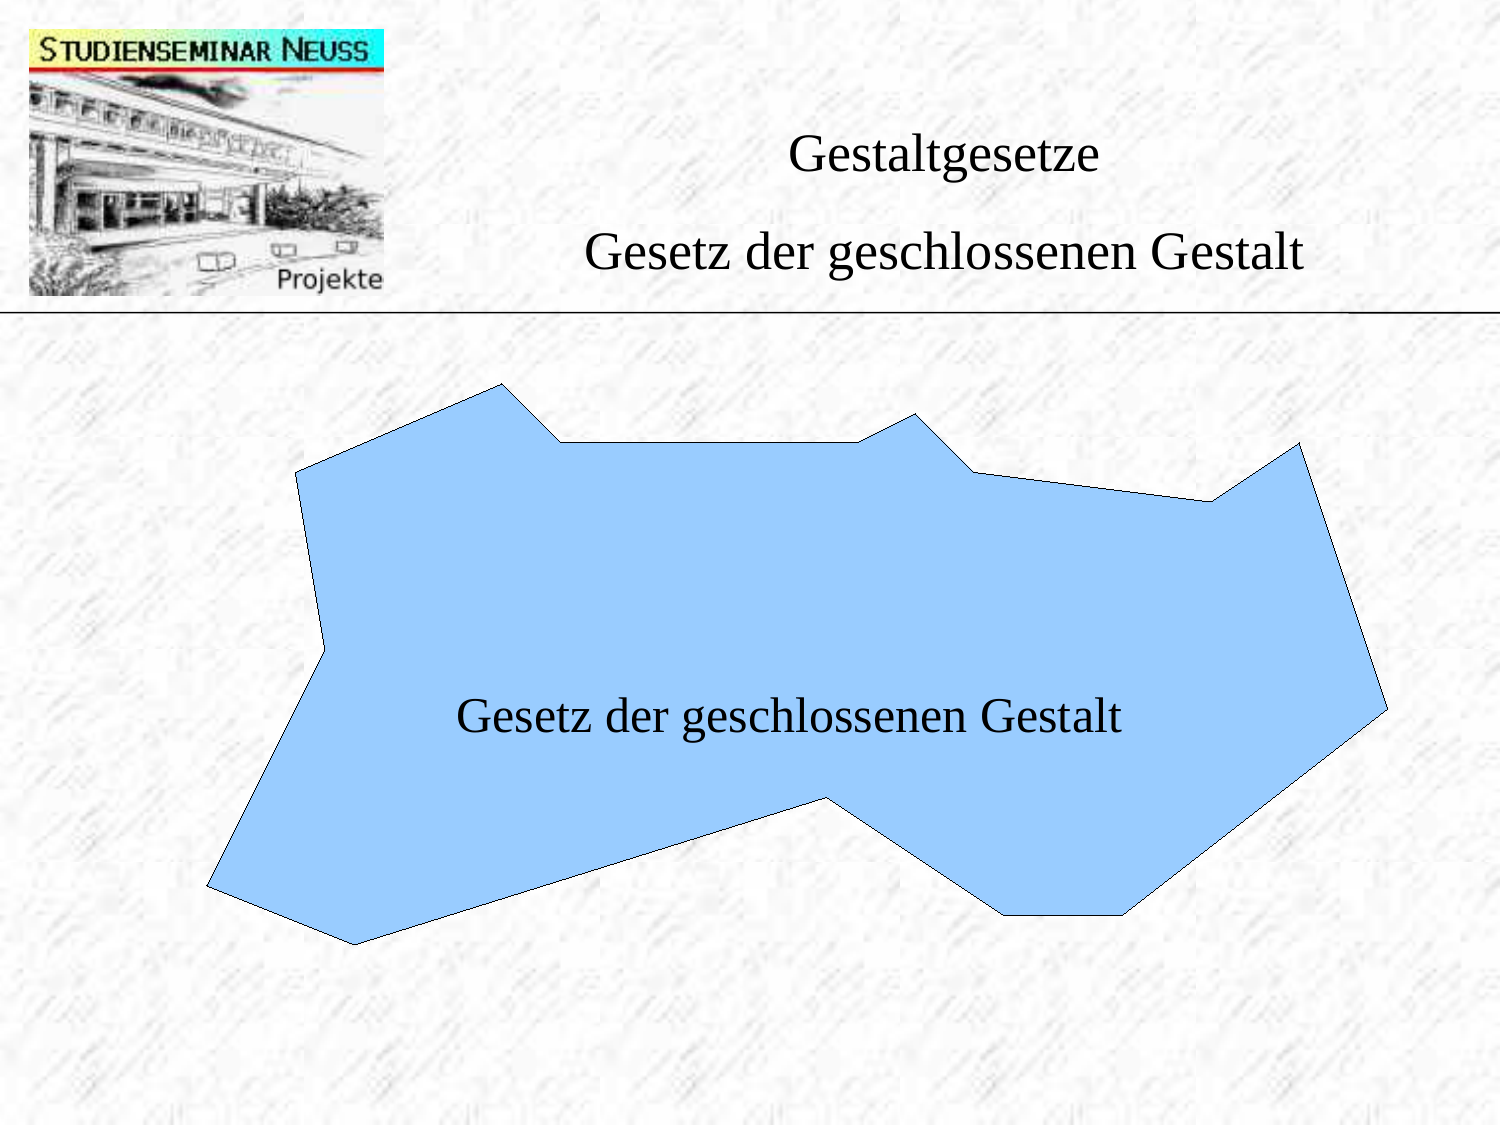

Gestaltgesetze
Gesetz der geschlossenen Gestalt
Gesetz der geschlossenen Gestalt